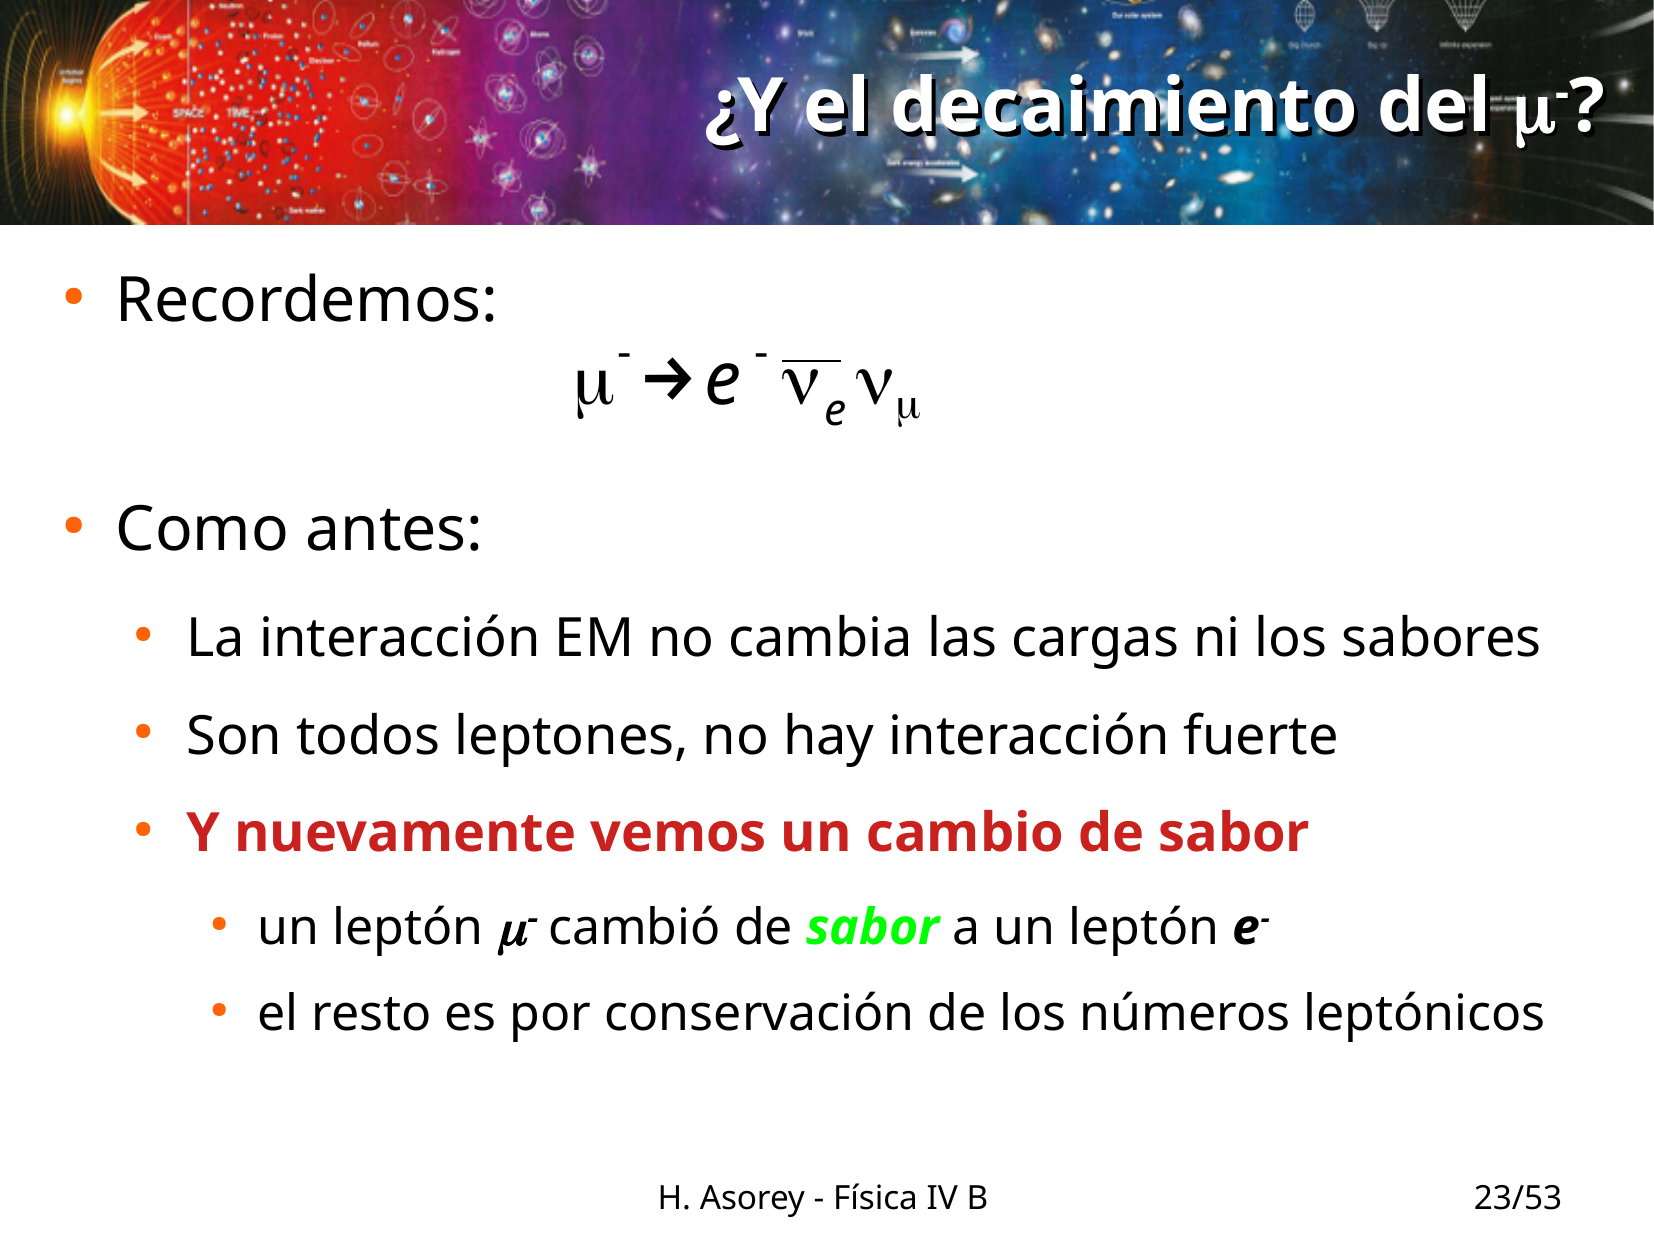

# ¿Y el decaimiento del m-?
Recordemos:
Como antes:
La interacción EM no cambia las cargas ni los sabores
Son todos leptones, no hay interacción fuerte
Y nuevamente vemos un cambio de sabor
un leptón m- cambió de sabor a un leptón e-
el resto es por conservación de los números leptónicos
H. Asorey - Física IV B
23